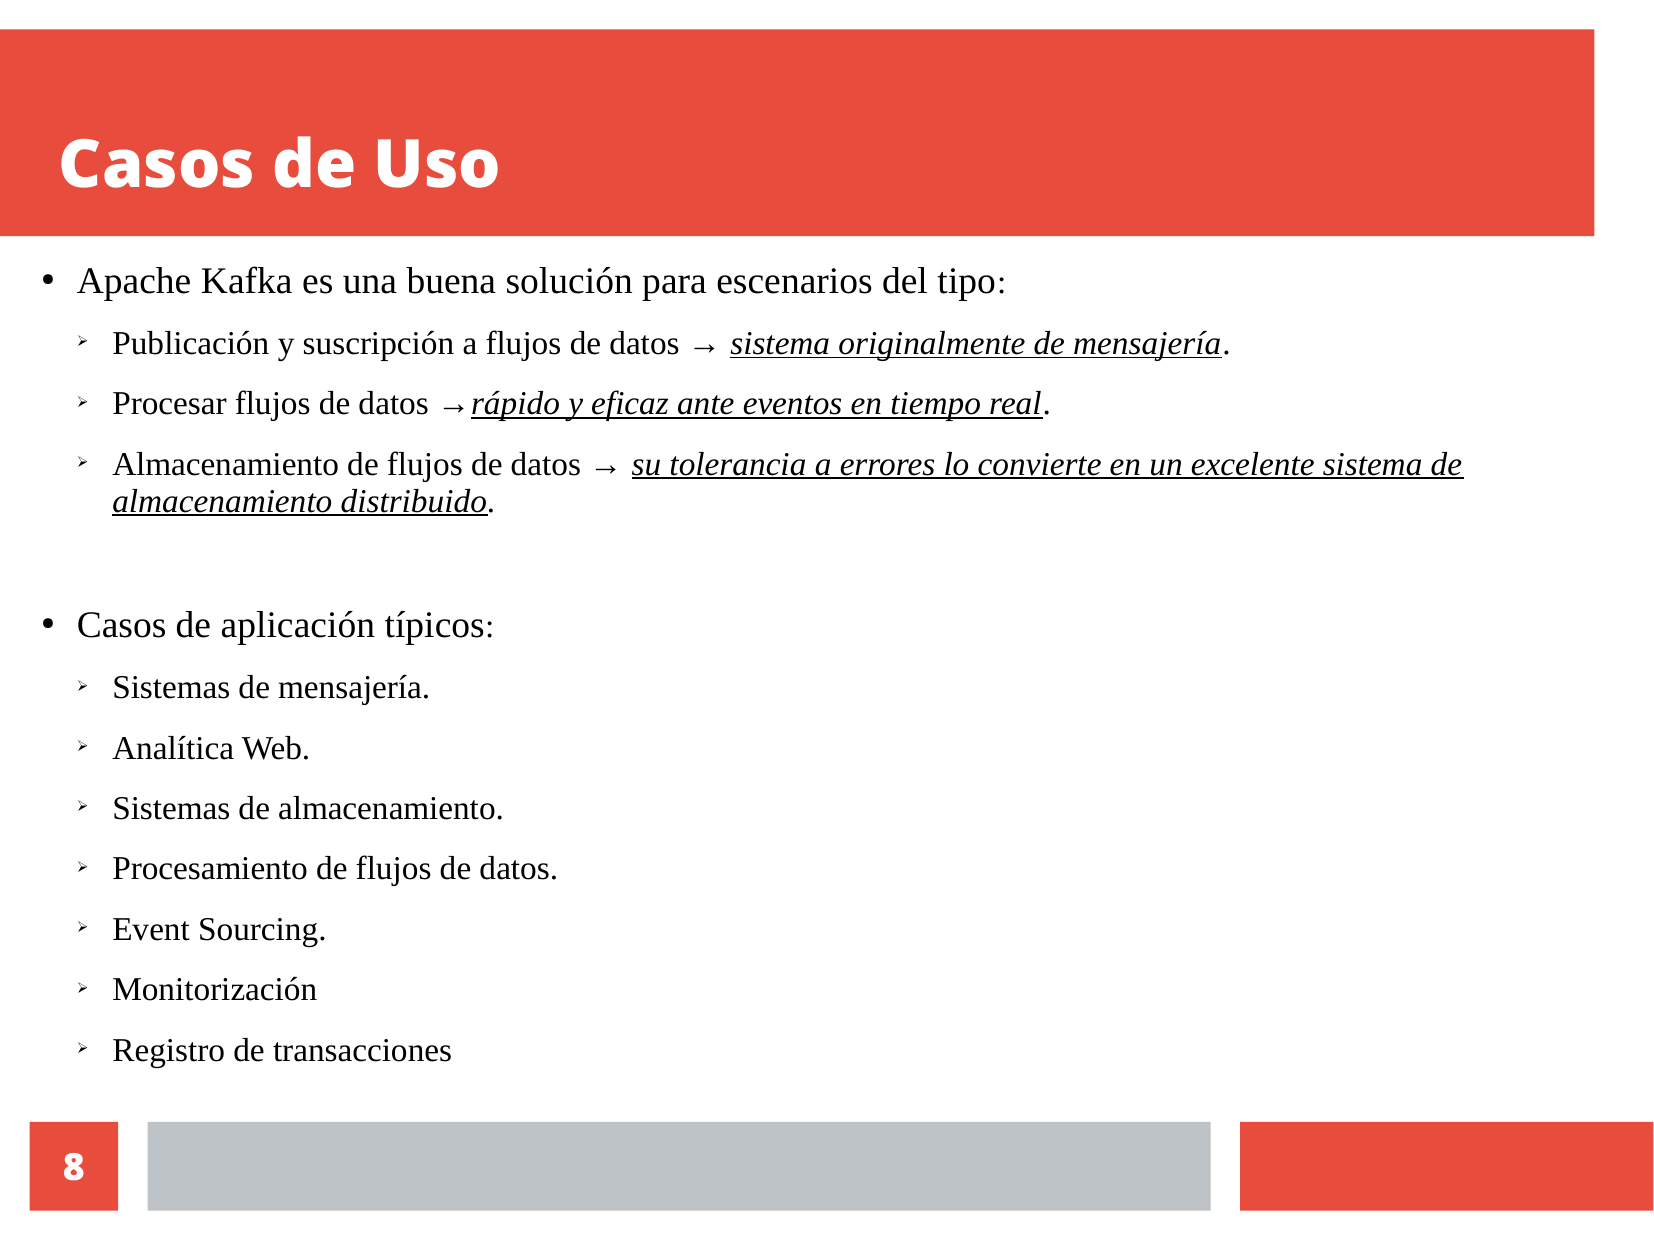

# Casos de Uso
Apache Kafka es una buena solución para escenarios del tipo:
Publicación y suscripción a flujos de datos → sistema originalmente de mensajería.
Procesar flujos de datos →rápido y eficaz ante eventos en tiempo real.
Almacenamiento de flujos de datos → su tolerancia a errores lo convierte en un excelente sistema de almacenamiento distribuido.
Casos de aplicación típicos:
Sistemas de mensajería.
Analítica Web.
Sistemas de almacenamiento.
Procesamiento de flujos de datos.
Event Sourcing.
Monitorización
Registro de transacciones
8